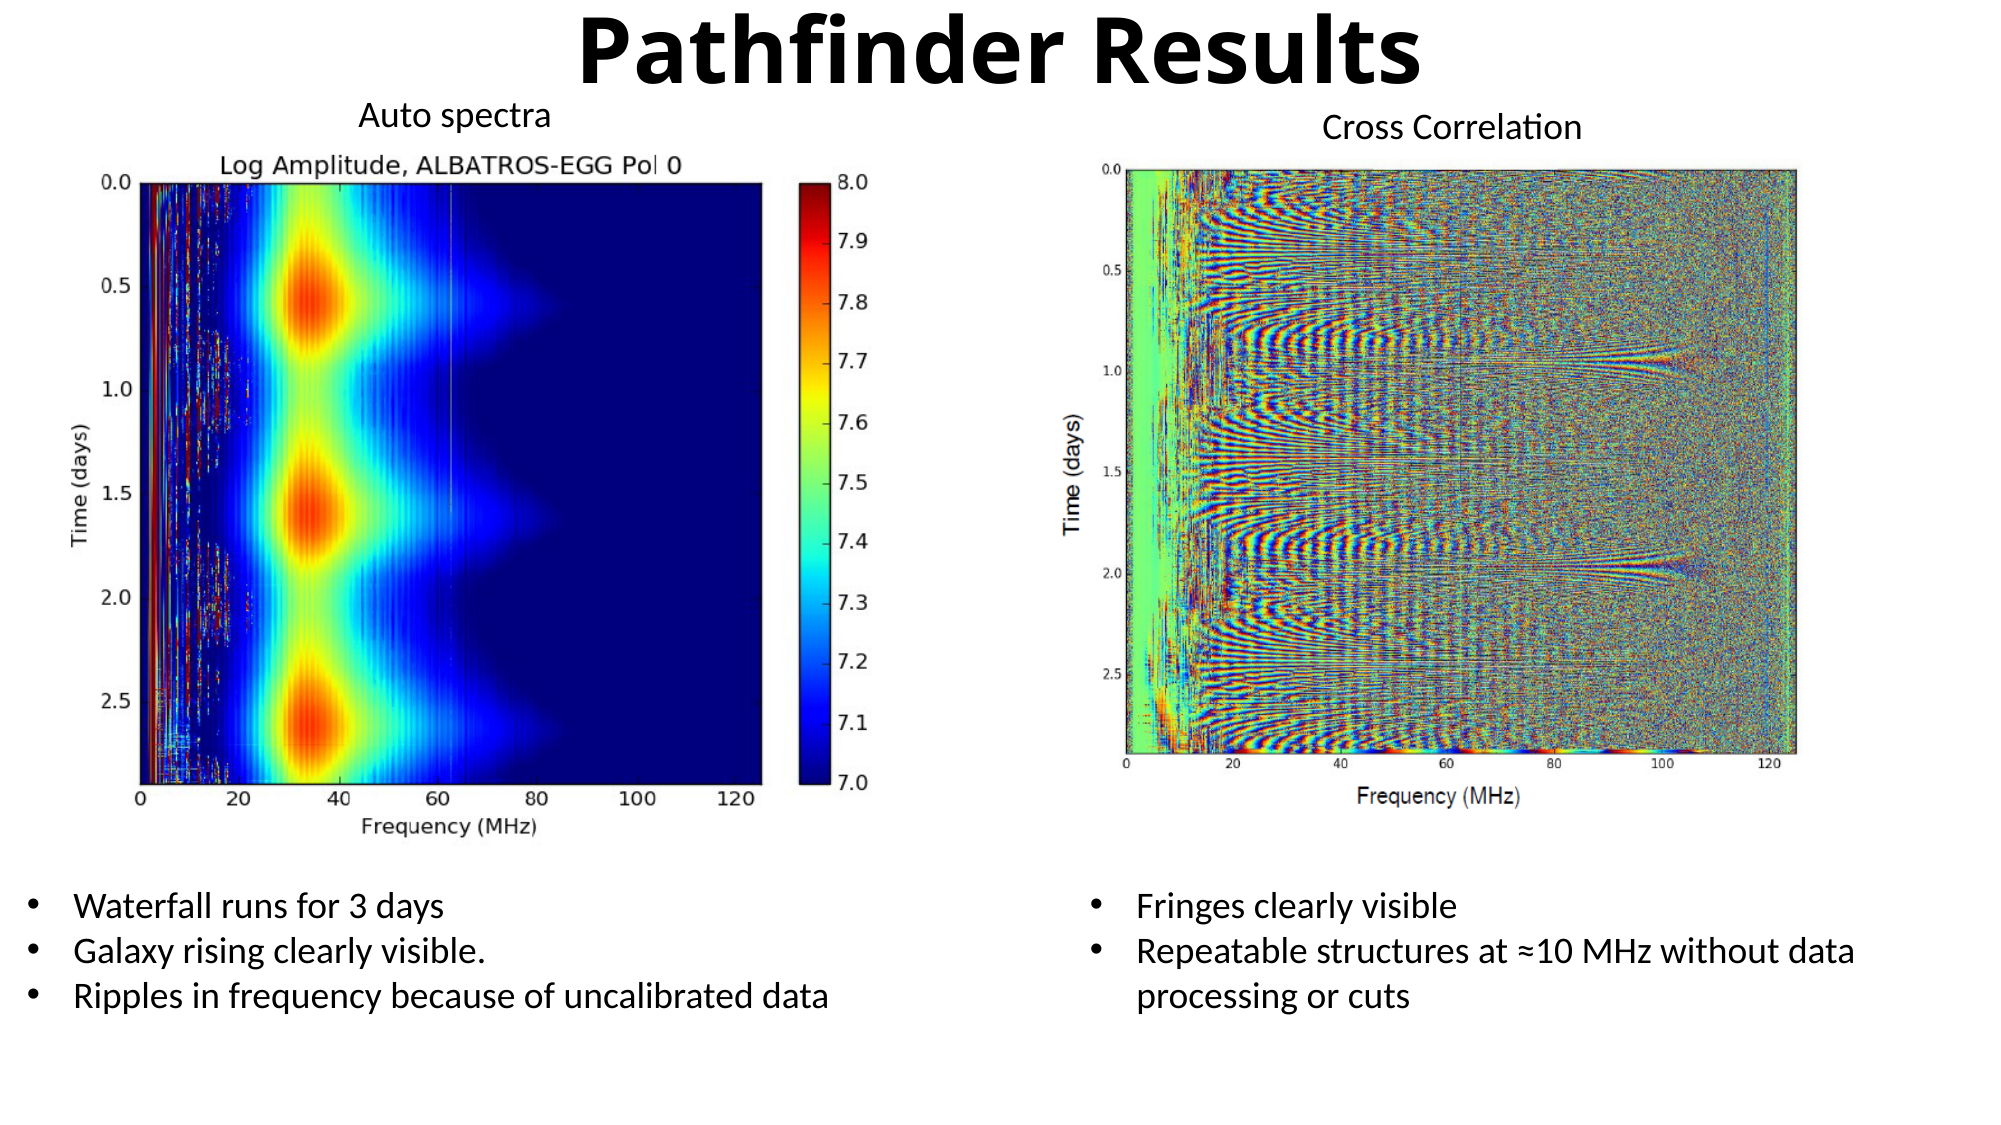

Pathfinder Results
Auto spectra
Cross Correlation
Waterfall runs for 3 days
Galaxy rising clearly visible.
Ripples in frequency because of uncalibrated data
Fringes clearly visible
Repeatable structures at ≈10 MHz without data processing or cuts